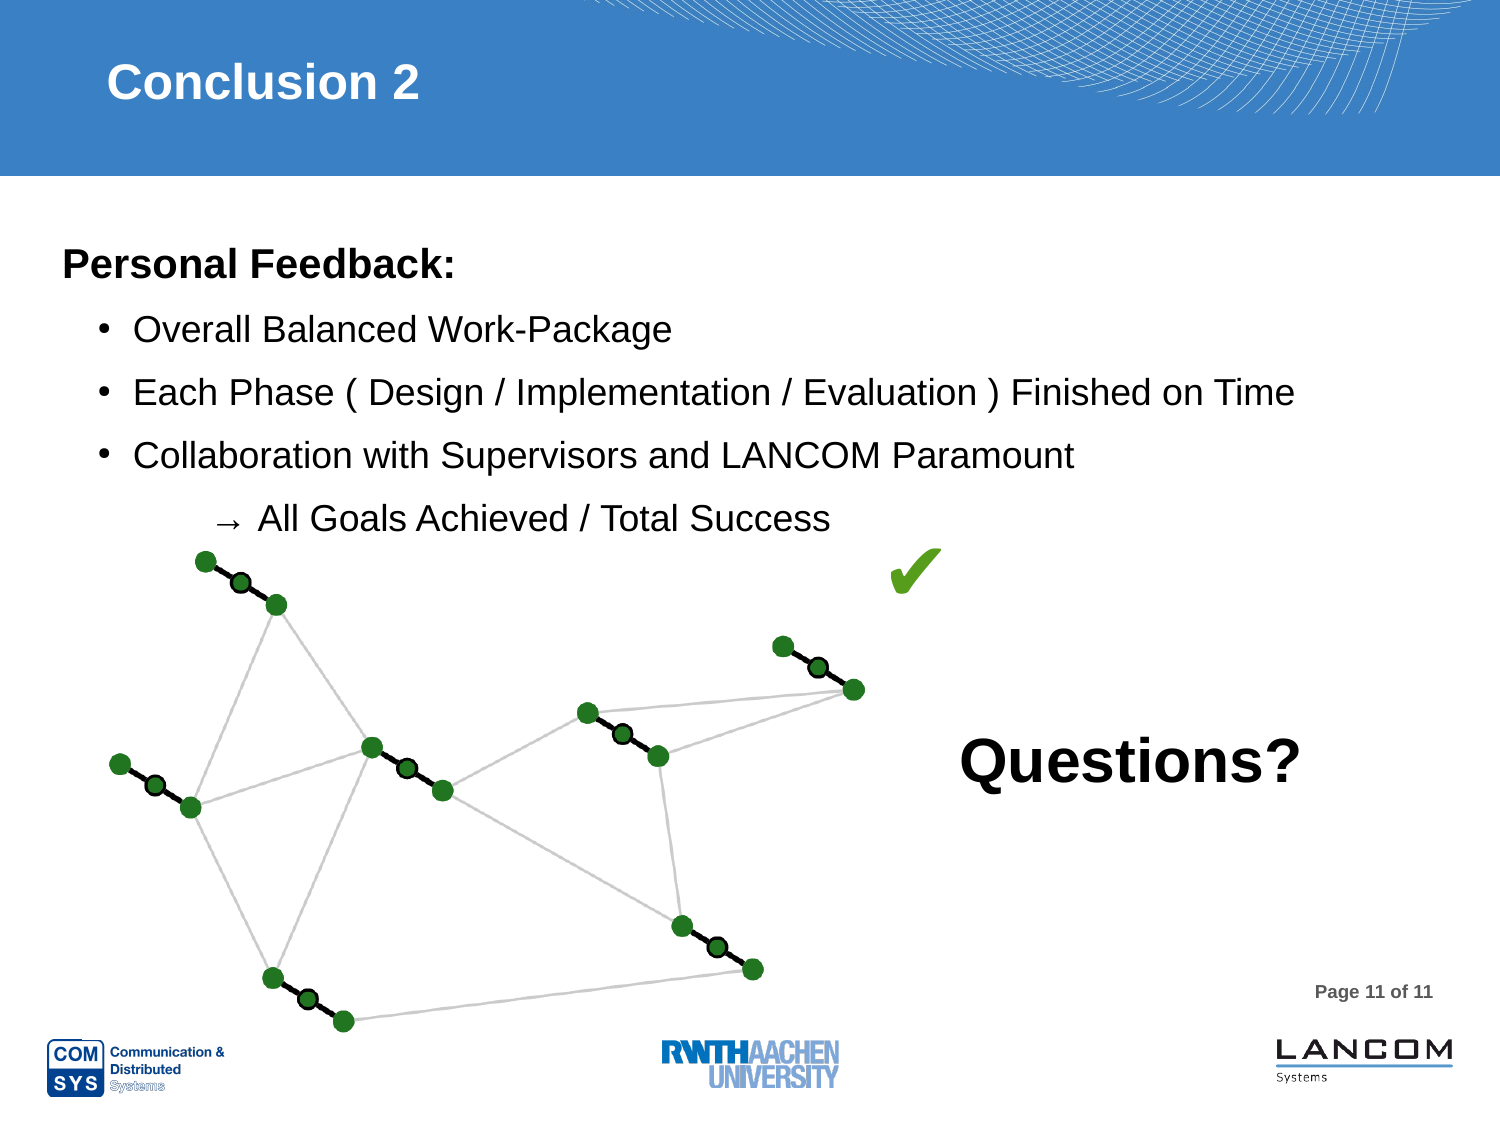

# Conclusion 2
Personal Feedback:
Overall Balanced Work-Package
Each Phase ( Design / Implementation / Evaluation ) Finished on Time
Collaboration with Supervisors and LANCOM Paramount
		→ All Goals Achieved / Total Success
 ✔
Questions?